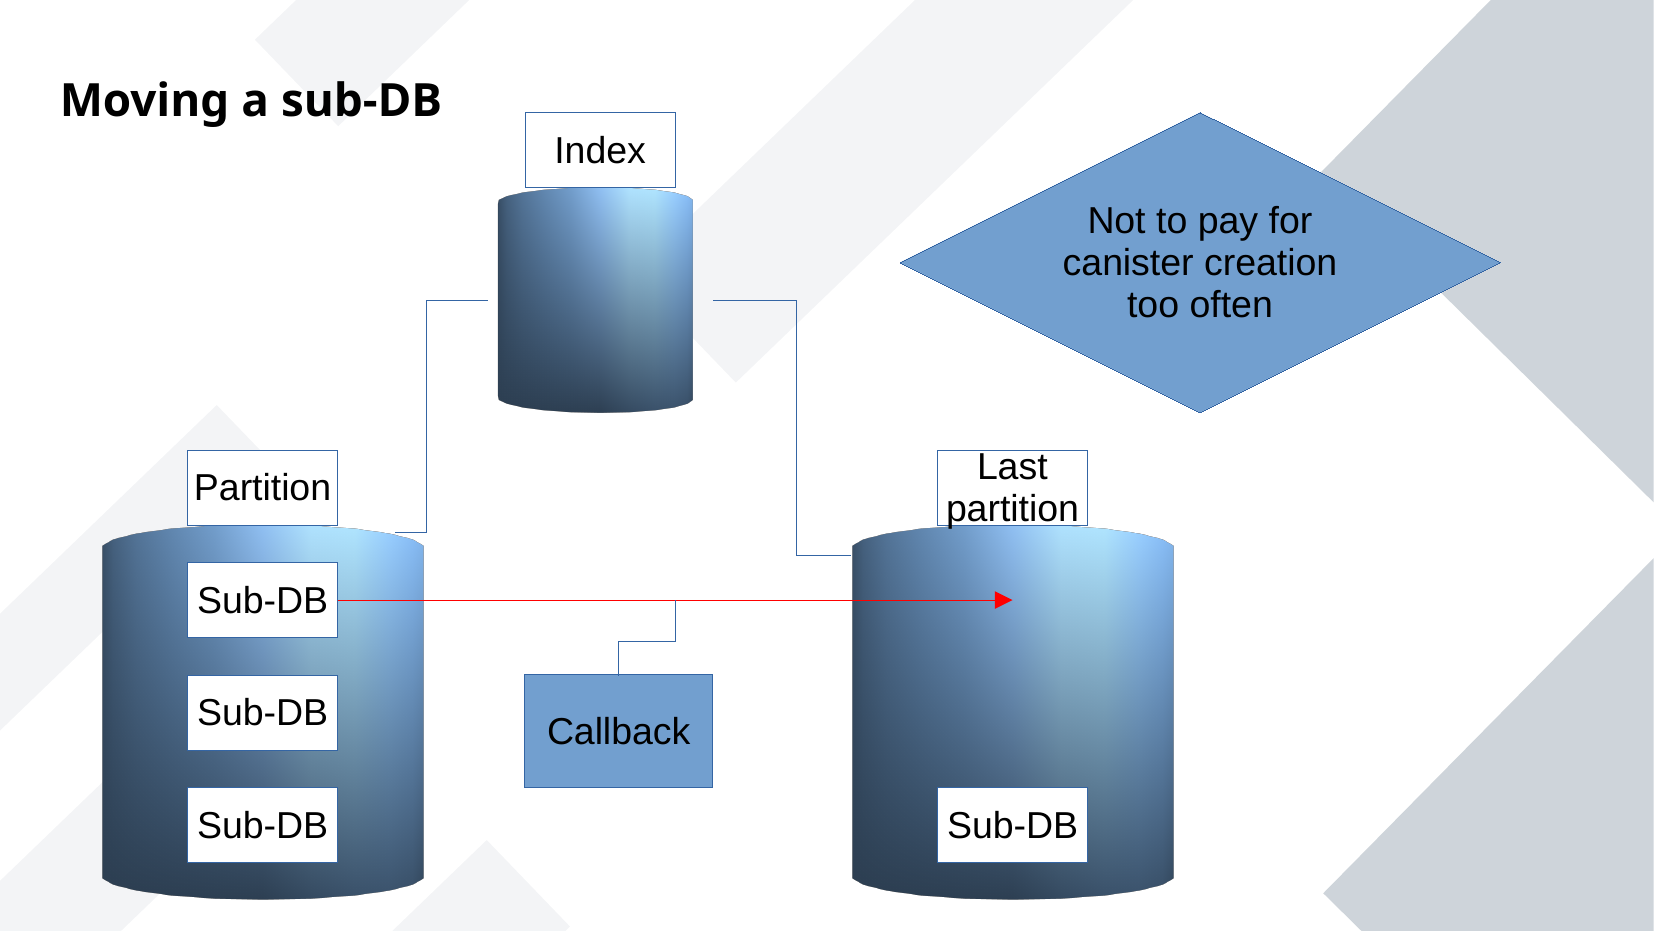

Moving a sub-DB
Index
Not to pay for
canister creation
too often
Partition
Last
partition
Sub-DB
Sub-DB
Callback
Sub-DB
Sub-DB